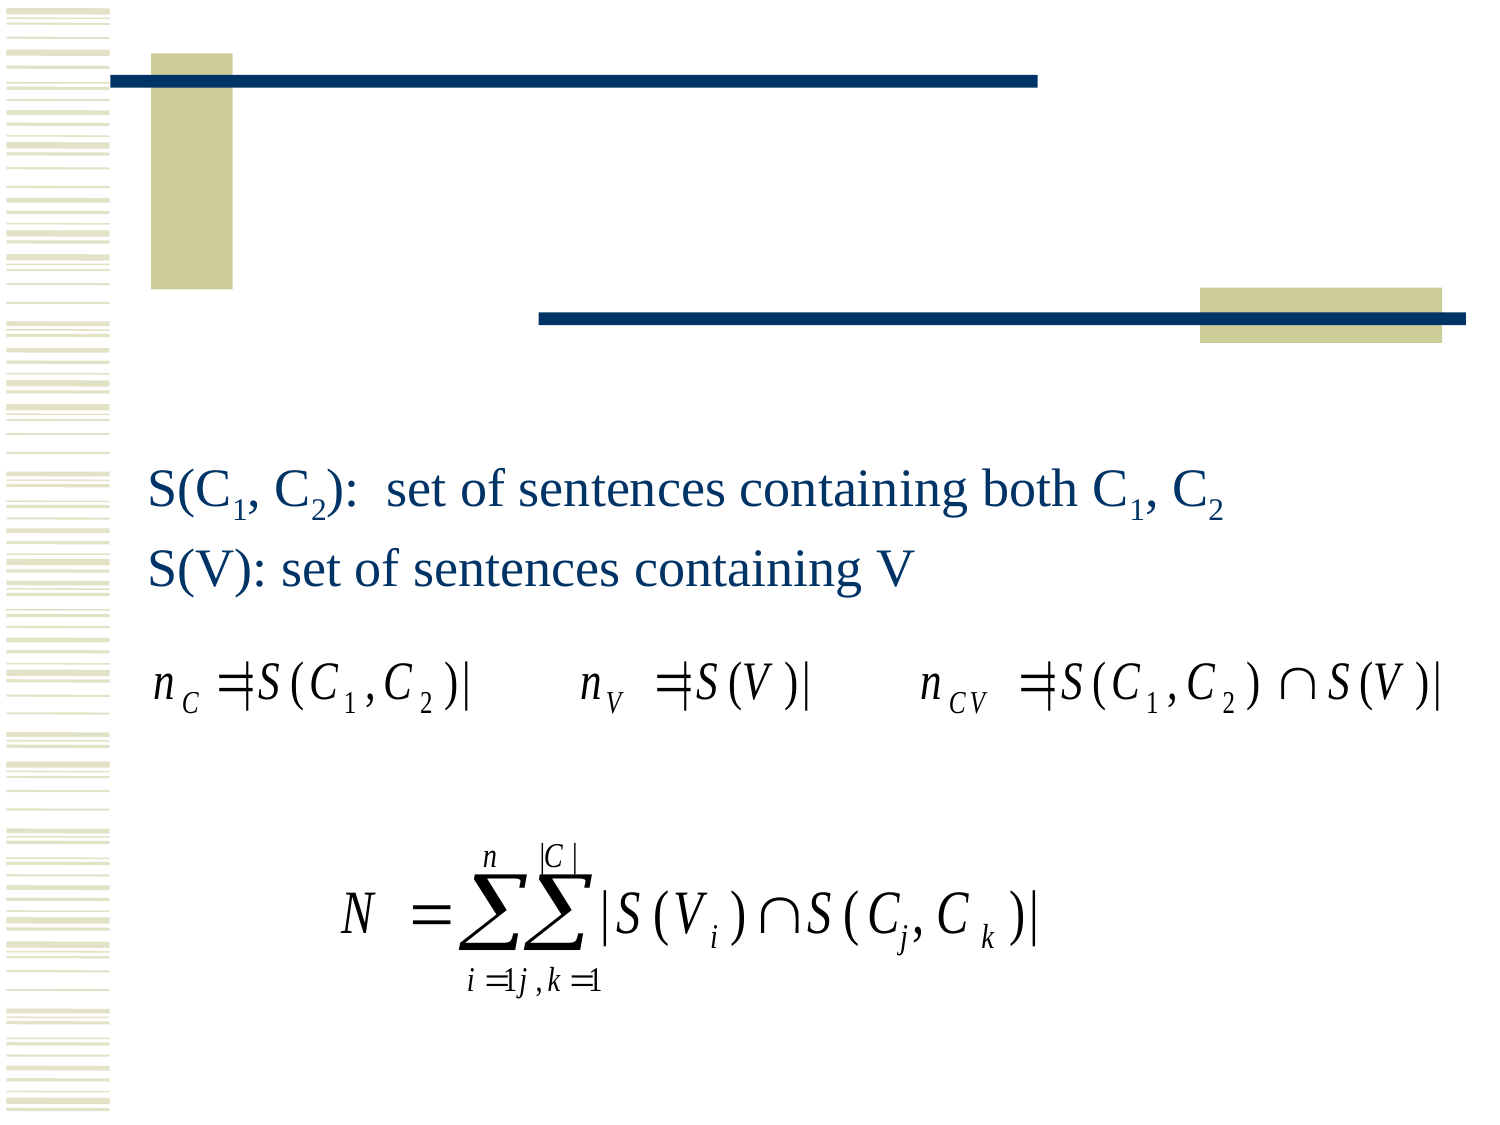

#
S(C1, C2): set of sentences containing both C1, C2
S(V): set of sentences containing V